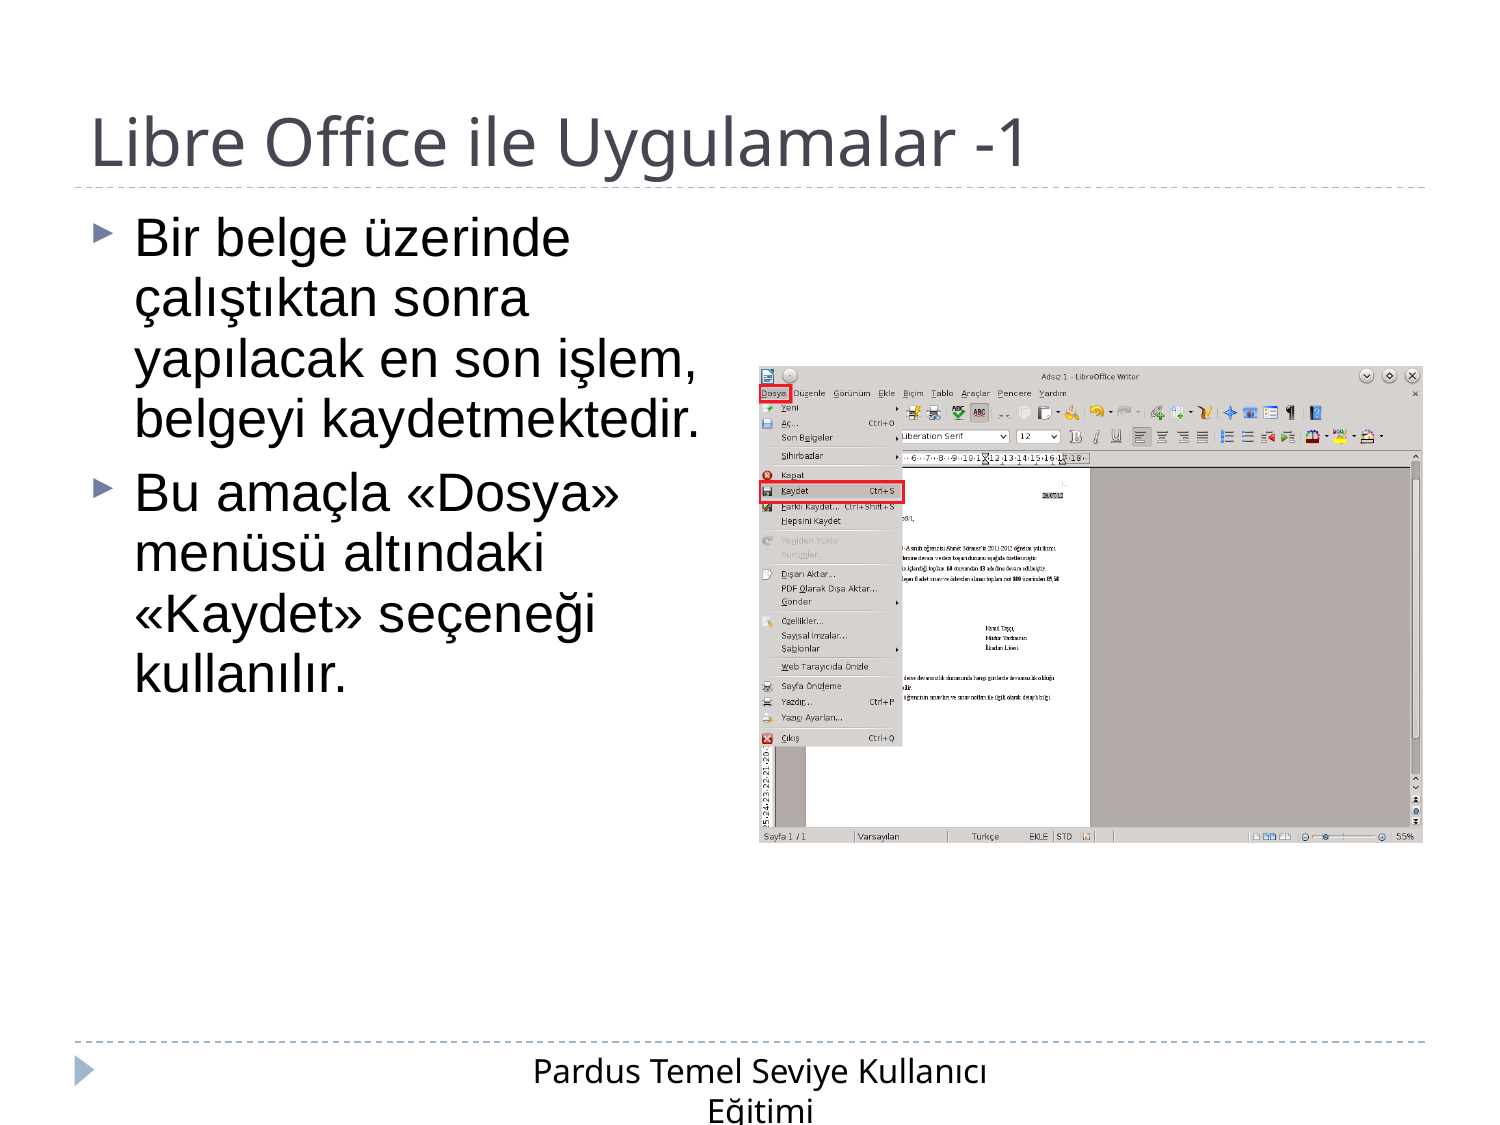

# Libre Office ile Uygulamalar -1
Bir belge üzerinde çalıştıktan sonra yapılacak en son işlem, belgeyi kaydetmektedir.
Bu amaçla «Dosya» menüsü altındaki «Kaydet» seçeneği kullanılır.